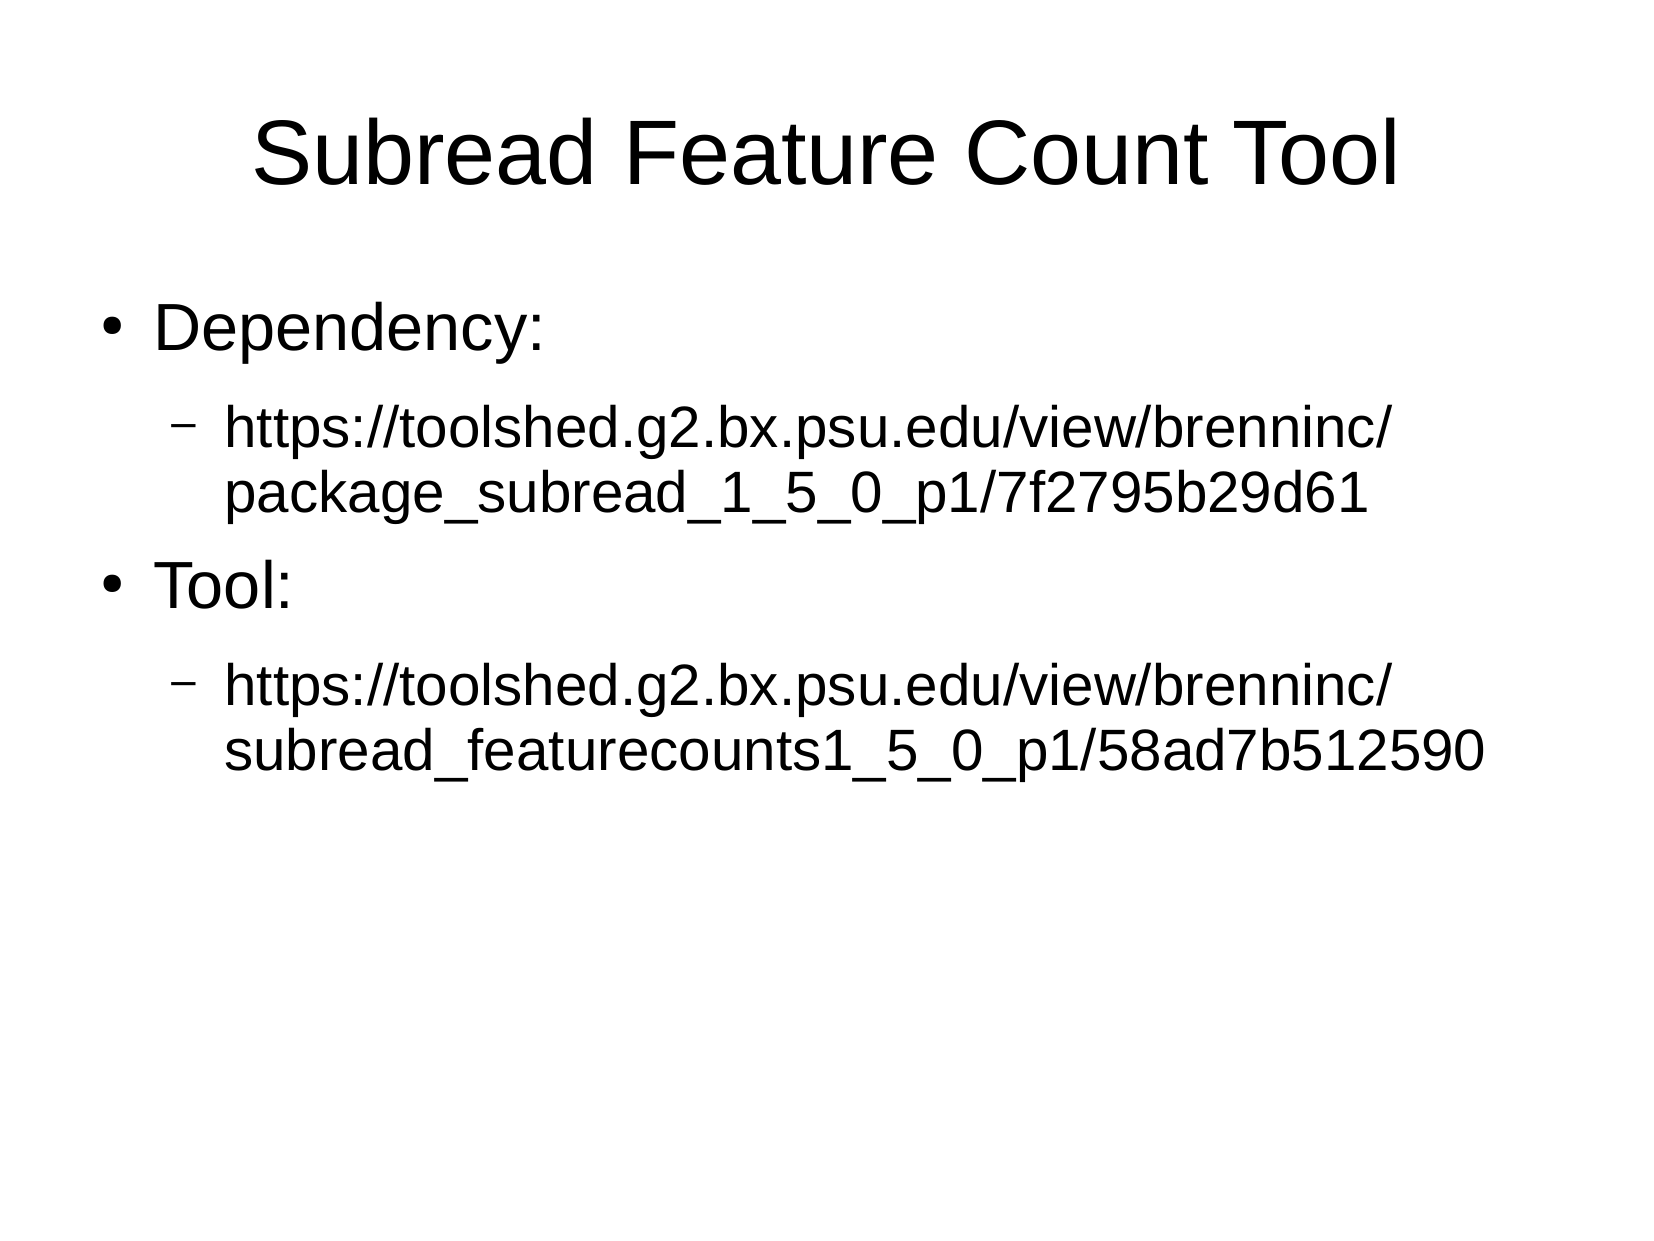

# Subread Feature Count Tool
Dependency:
https://toolshed.g2.bx.psu.edu/view/brenninc/package_subread_1_5_0_p1/7f2795b29d61
Tool:
https://toolshed.g2.bx.psu.edu/view/brenninc/subread_featurecounts1_5_0_p1/58ad7b512590